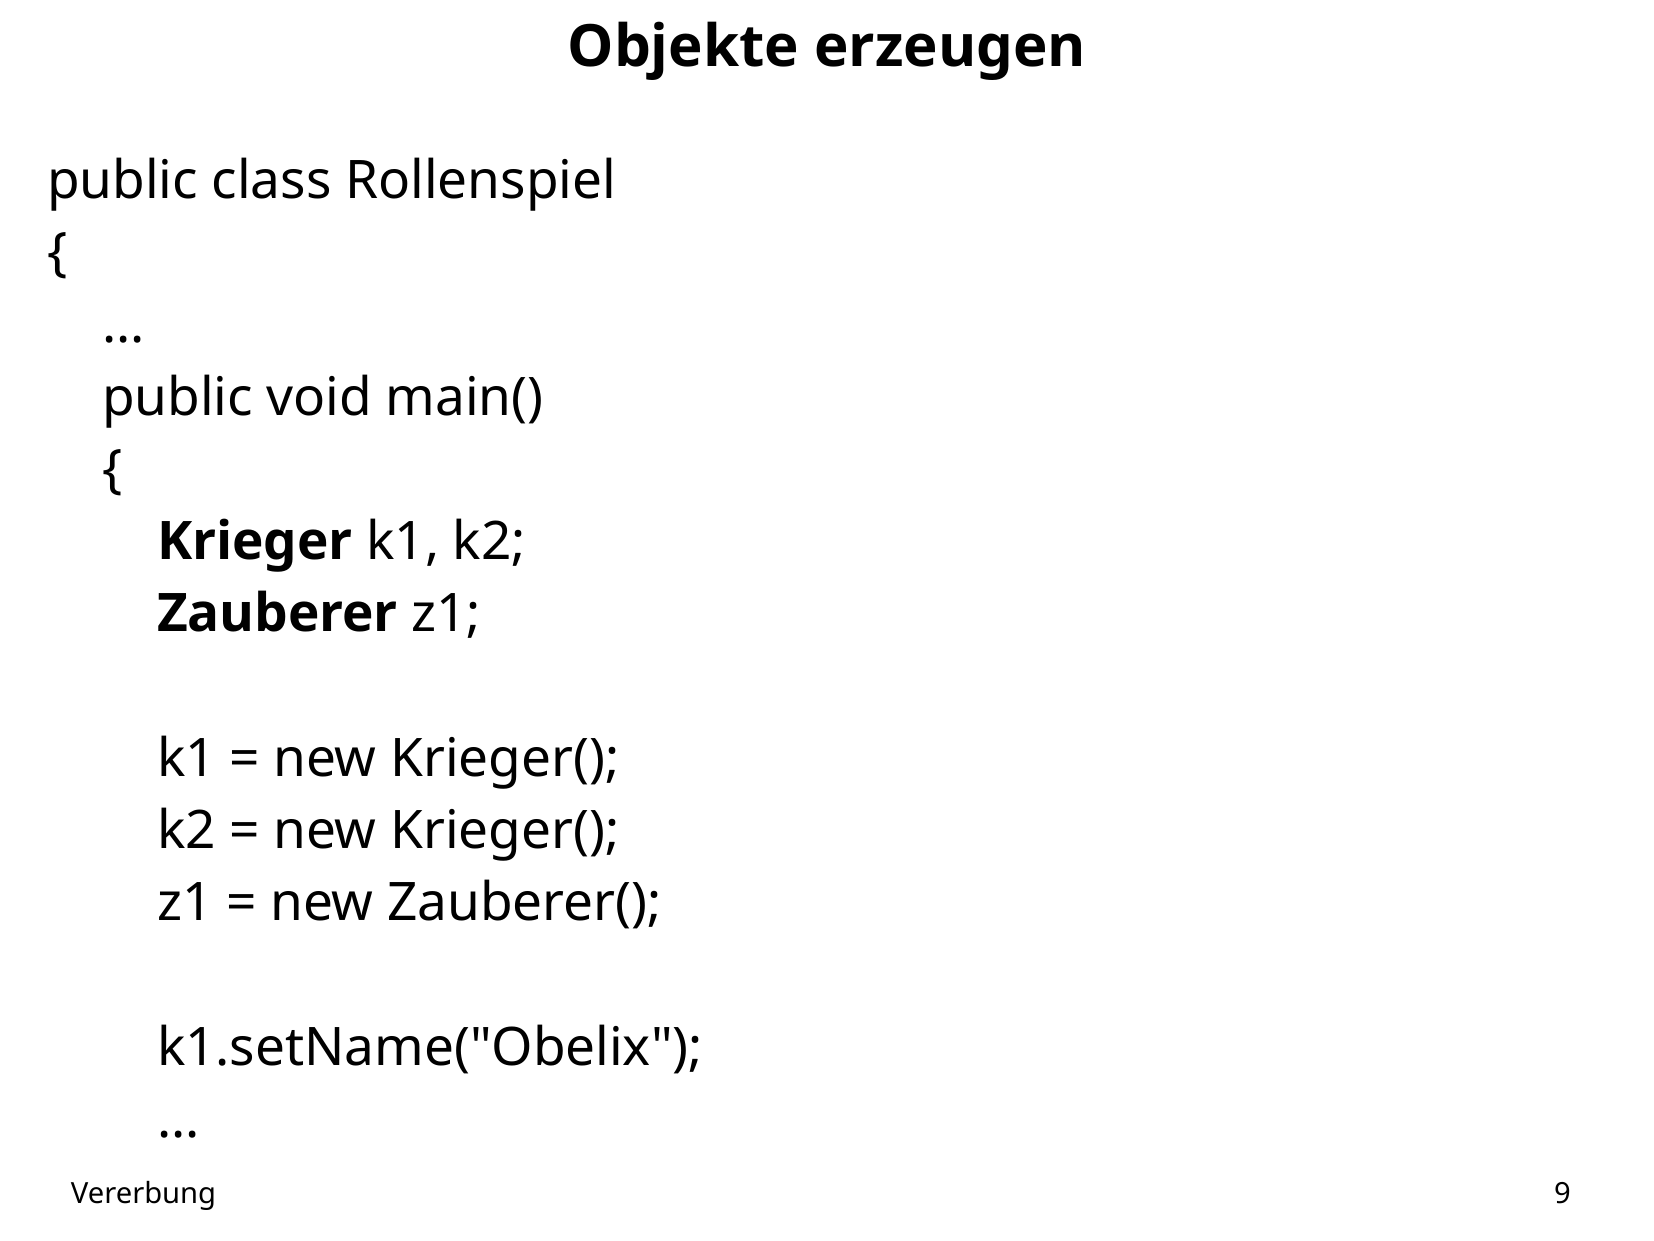

# Objekte erzeugen
public class Rollenspiel
{
 ...
 public void main()
 {
 Krieger k1, k2;
 Zauberer z1;
 k1 = new Krieger();
 k2 = new Krieger();
 z1 = new Zauberer();
 k1.setName("Obelix");
 ...
Vererbung
9